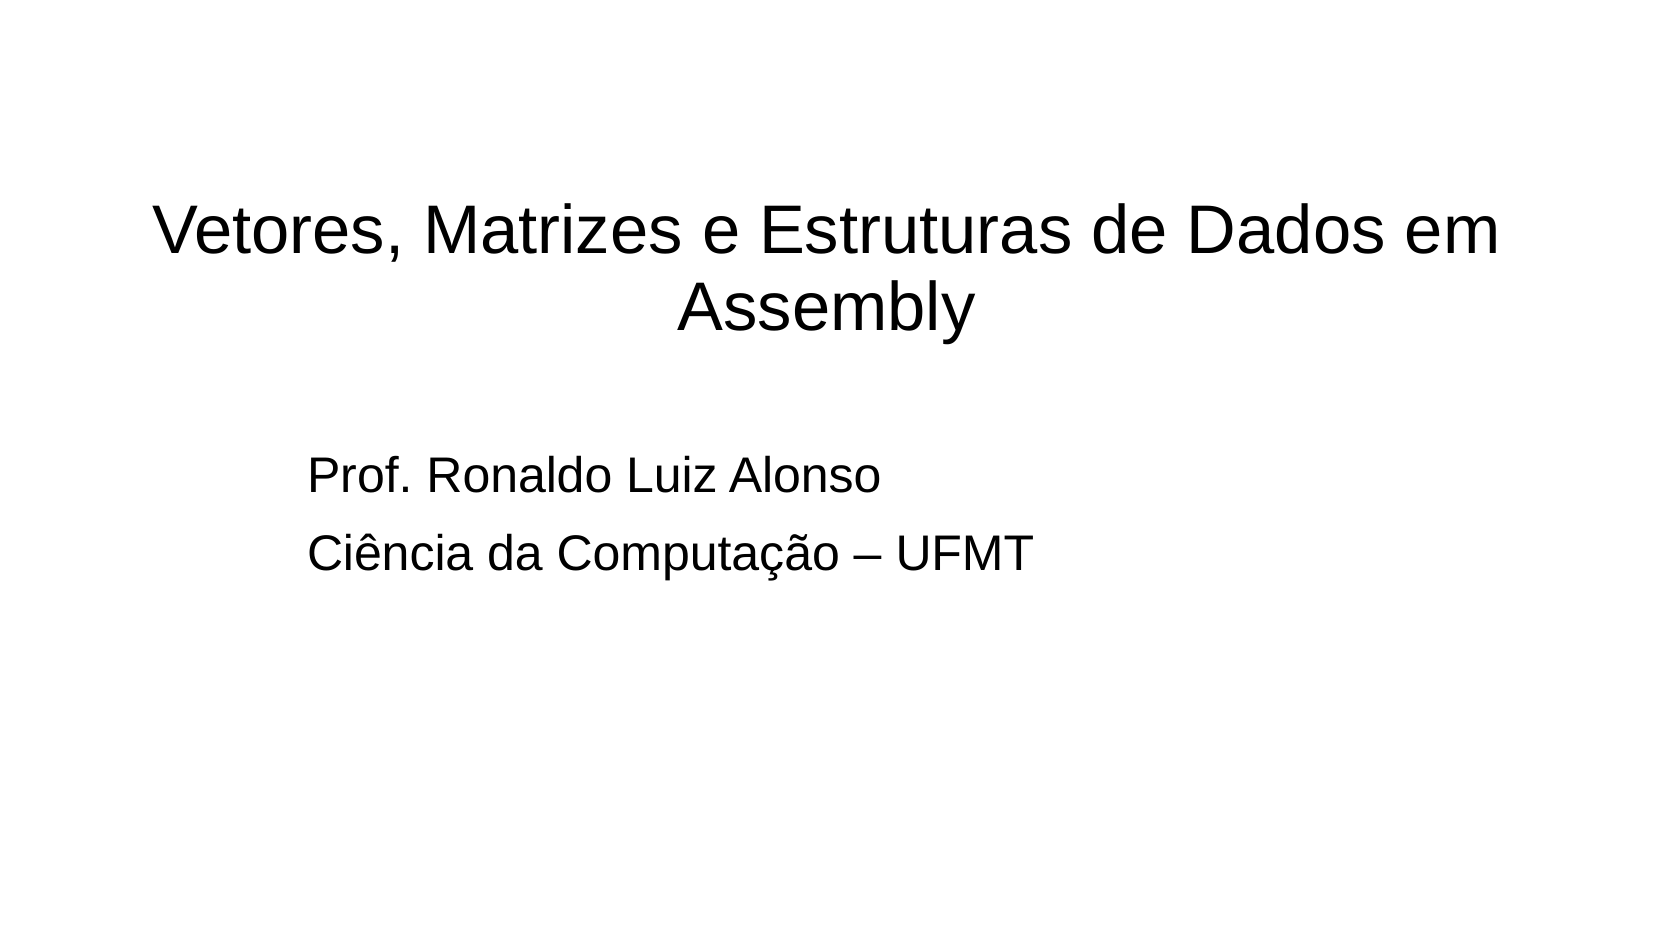

# Vetores, Matrizes e Estruturas de Dados em Assembly
Prof. Ronaldo Luiz Alonso
Ciência da Computação – UFMT